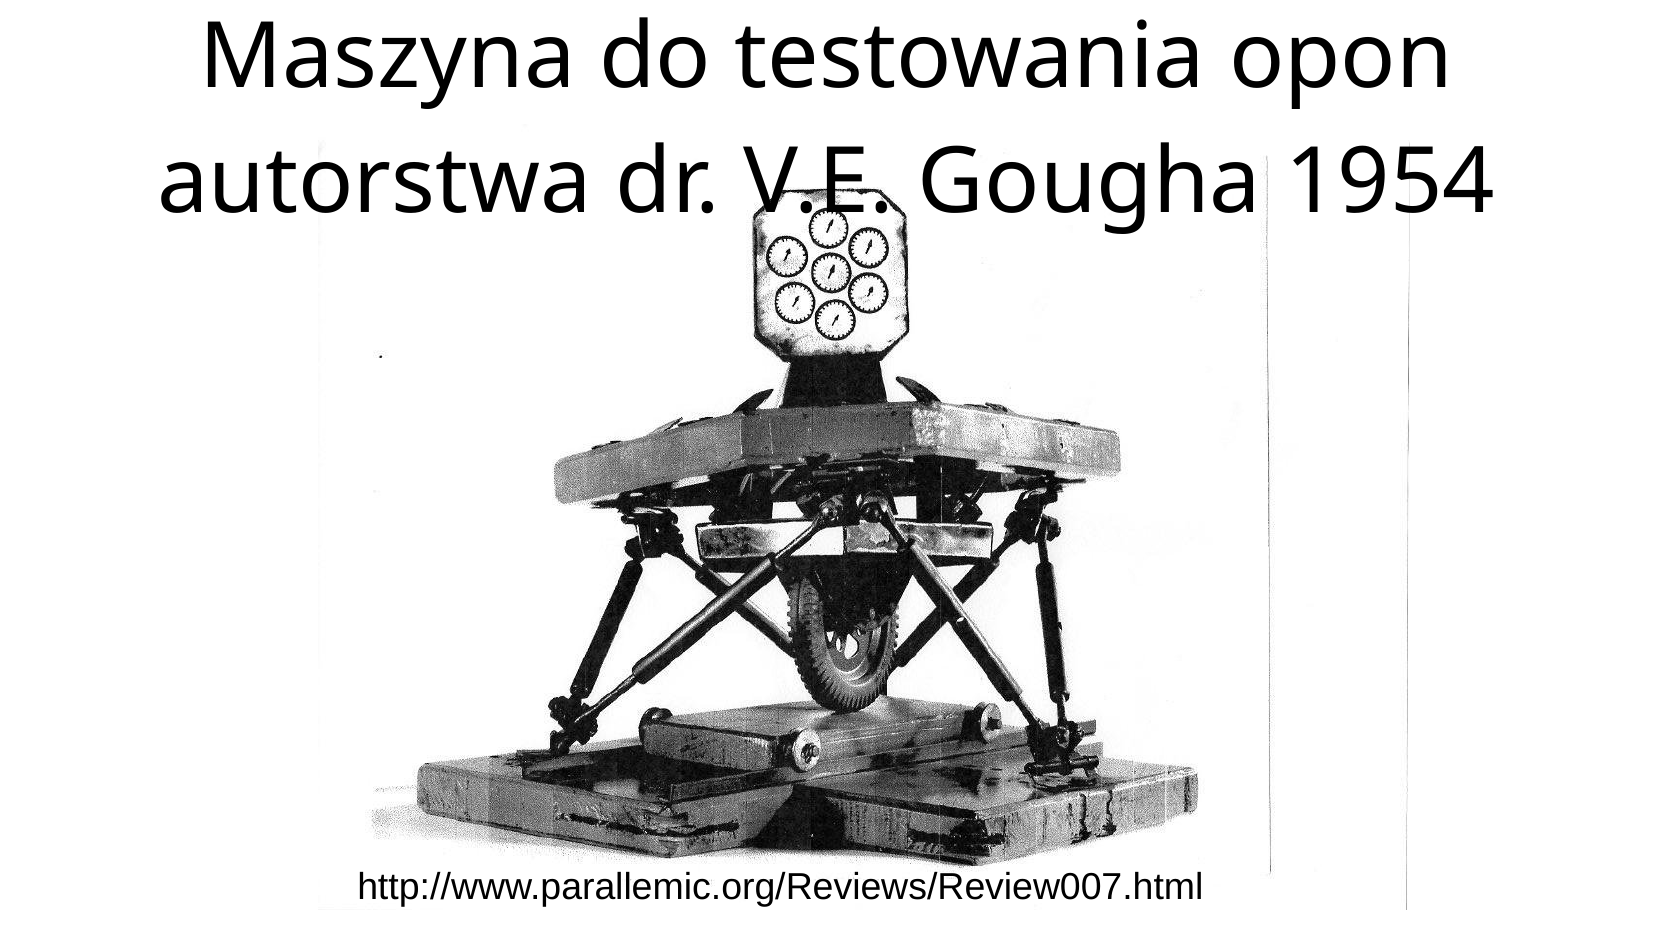

# Maszyna do testowania opon autorstwa dr. V.E. Gougha 1954
http://www.parallemic.org/Reviews/Review007.html